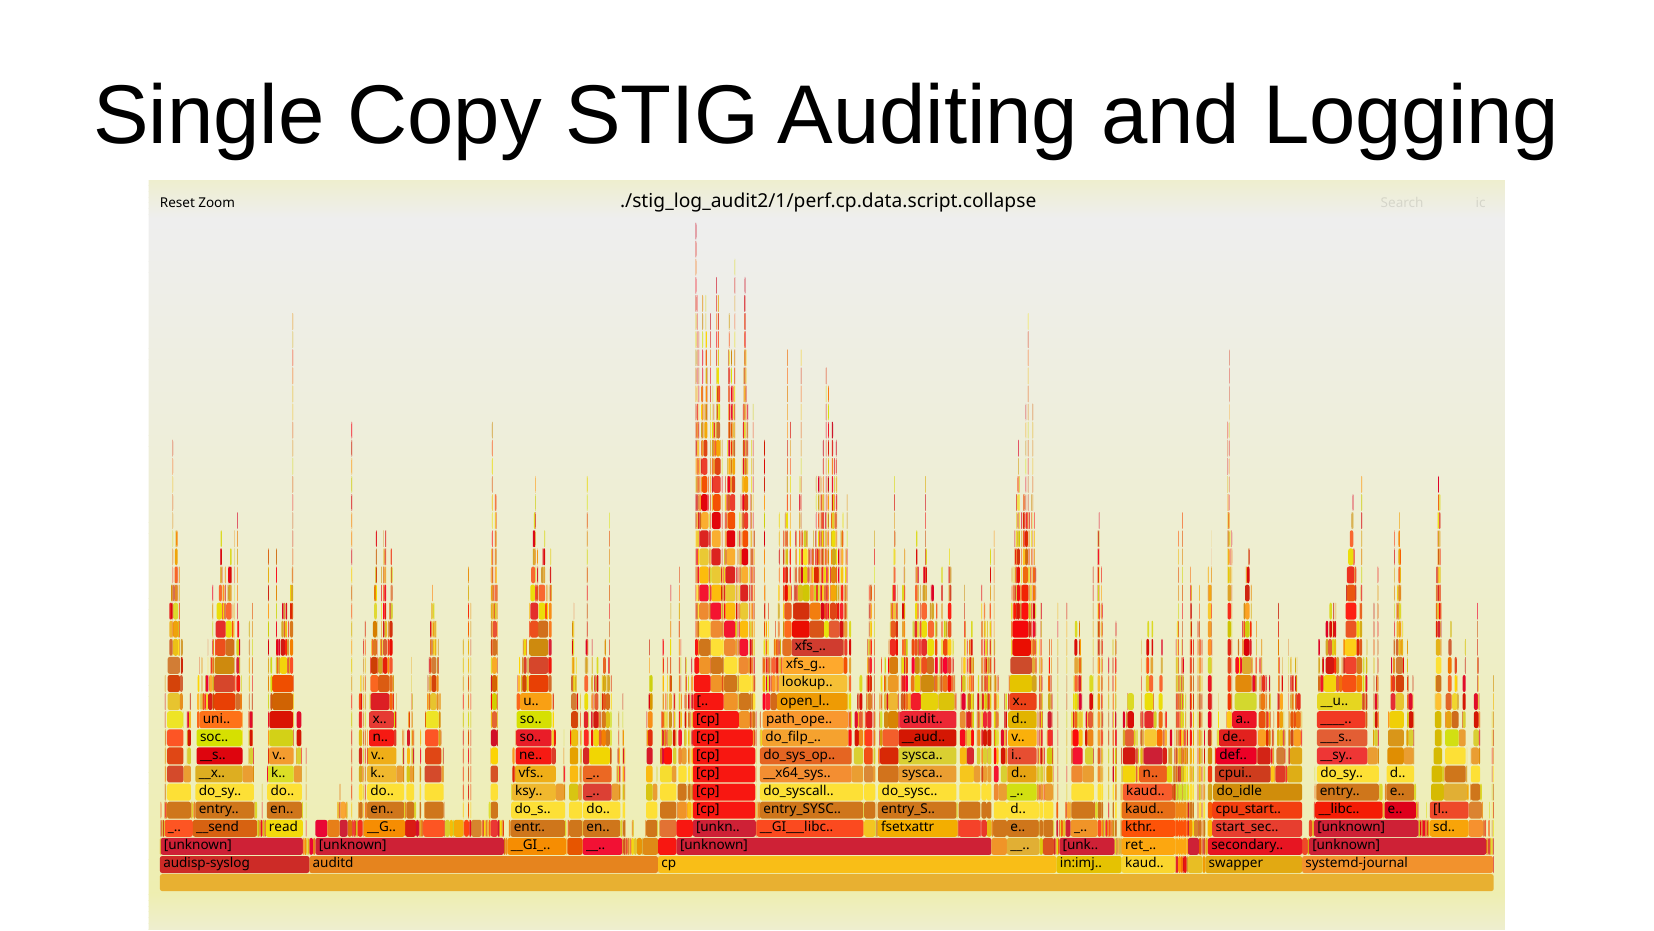

# Single Copy STIG Auditing and Logging